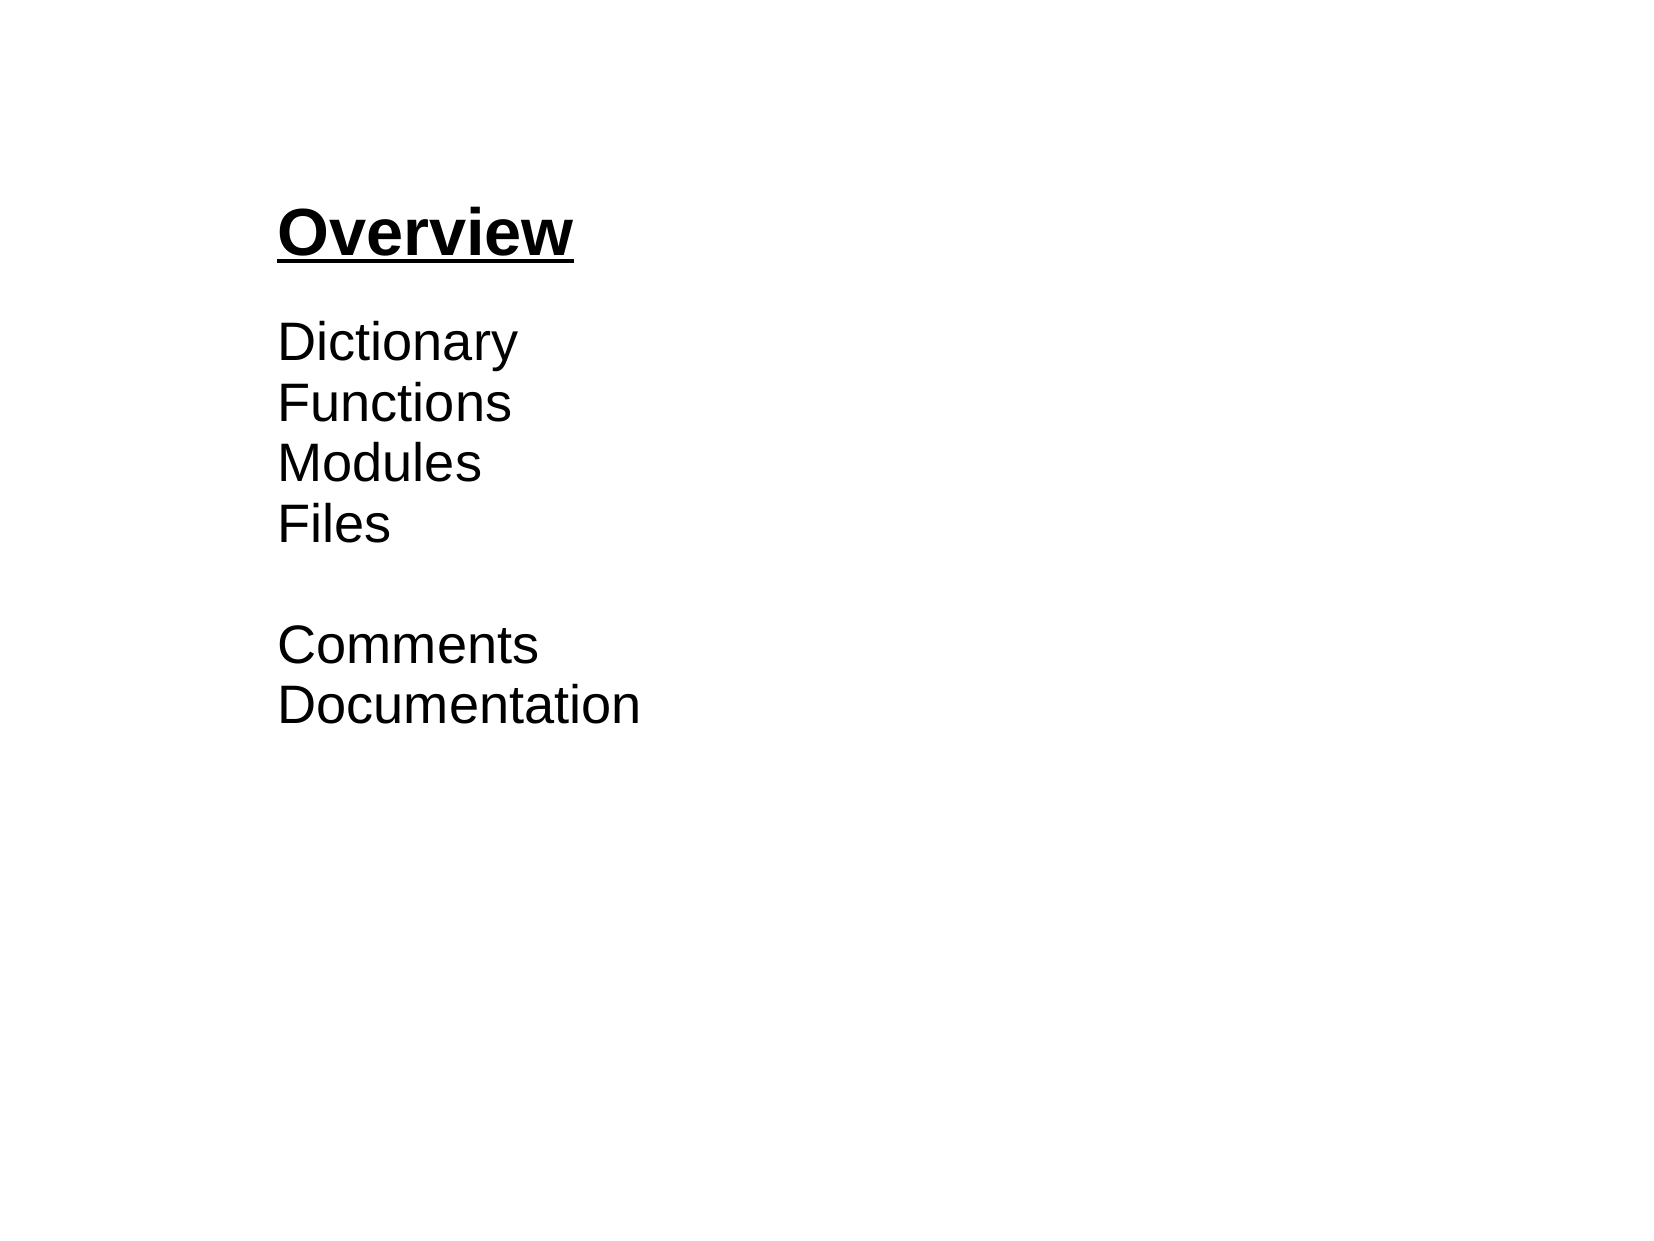

Overview
Dictionary
Functions
Modules
Files
Comments
Documentation